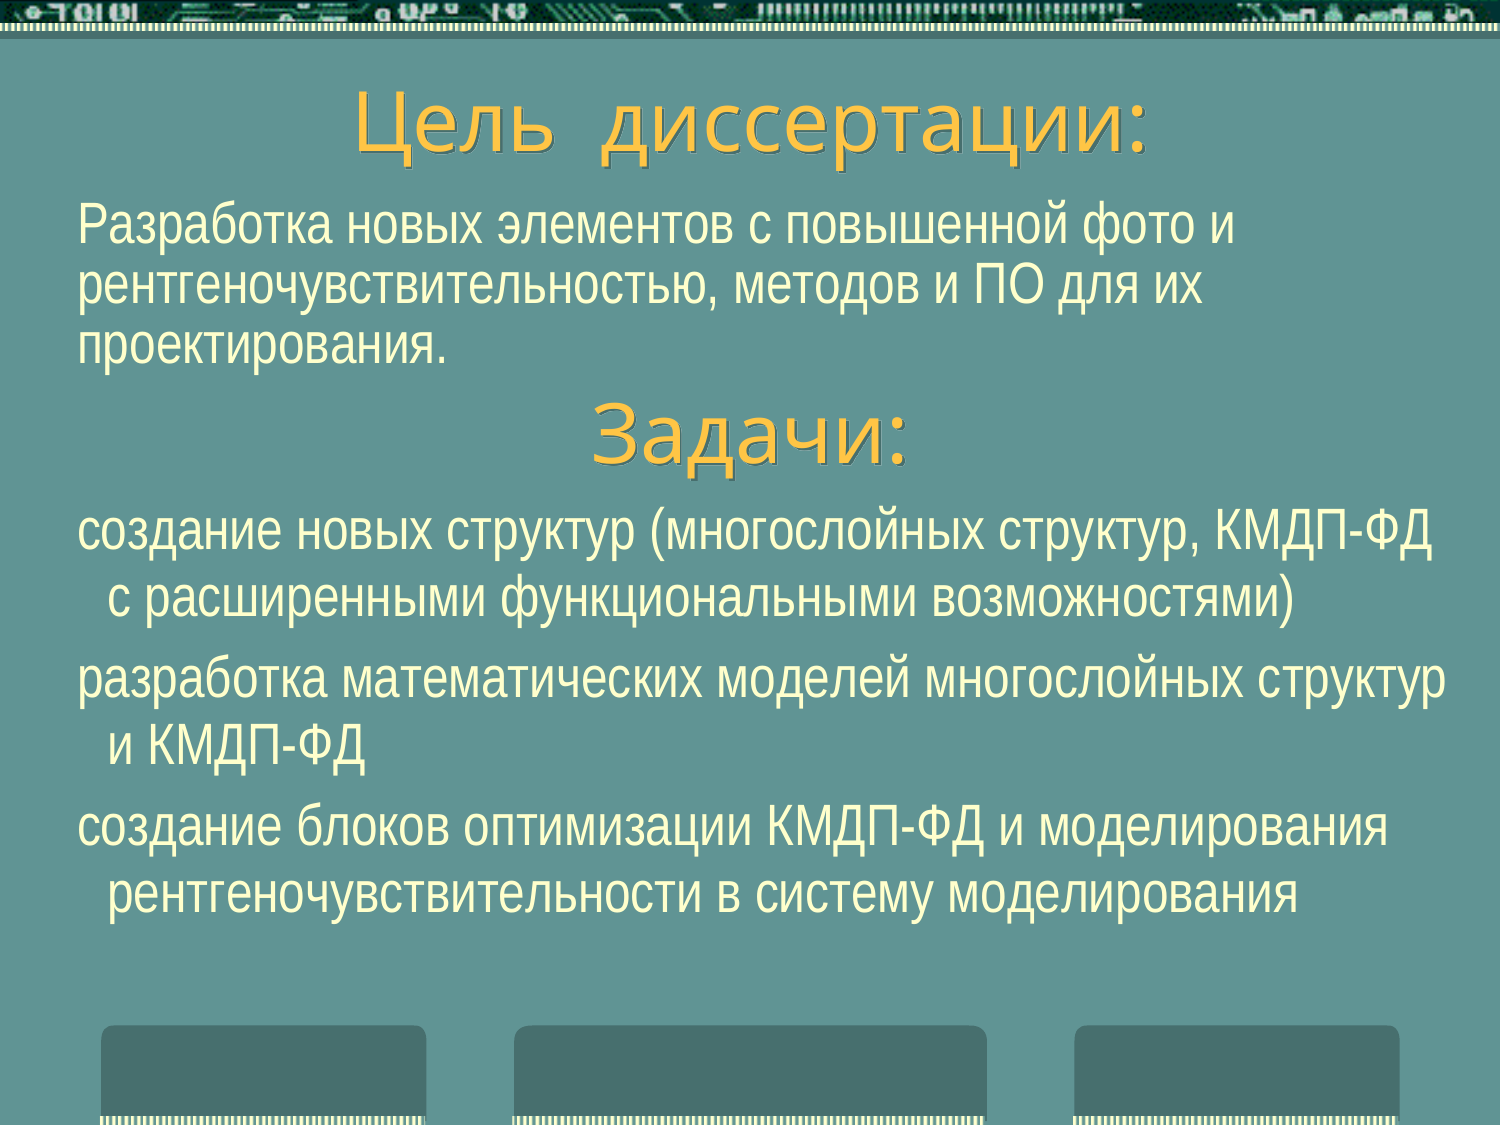

Цель диссертации:
Разработка новых элементов с повышенной фото и рентгеночувствительностью, методов и ПО для их проектирования.
# Задачи:
создание новых структур (многослойных структур, КМДП-ФД с расширенными функциональными возможностями)
разработка математических моделей многослойных структур и КМДП-ФД
создание блоков оптимизации КМДП-ФД и моделирования рентгеночувствительности в систему моделирования